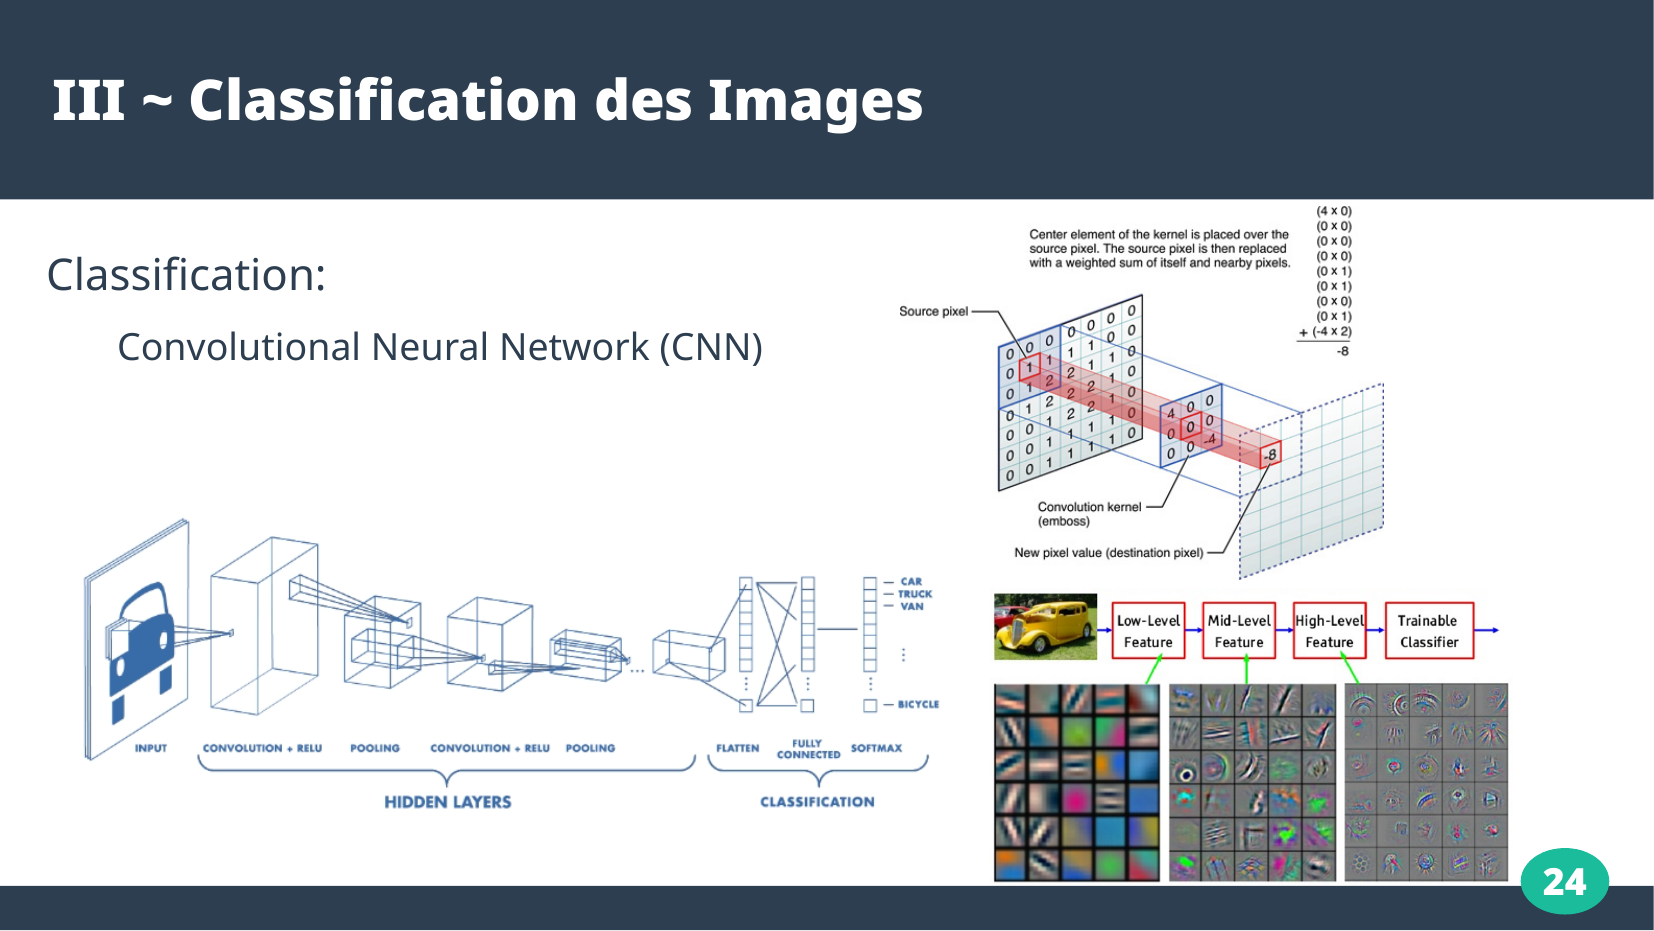

# III ~ Classification des Images
Classification:
Convolutional Neural Network (CNN)
24